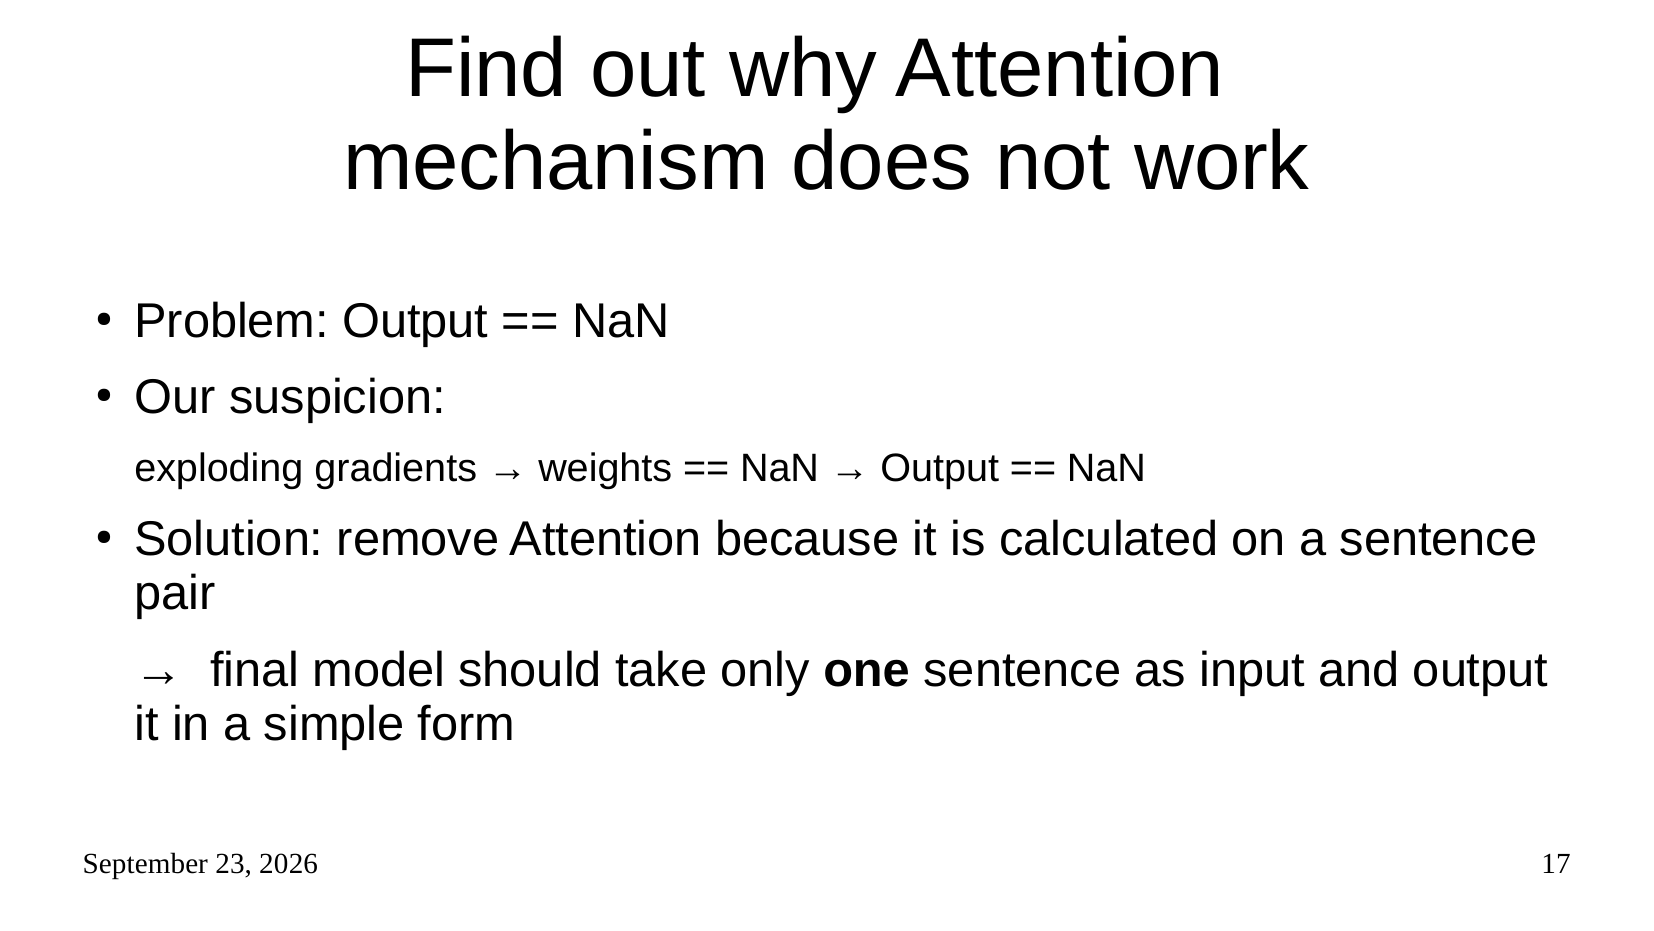

# Find out why Attention mechanism does not work
Problem: Output == NaN
Our suspicion:
exploding gradients → weights == NaN → Output == NaN
Solution: remove Attention because it is calculated on a sentence pair
→ final model should take only one sentence as input and output it in a simple form
17